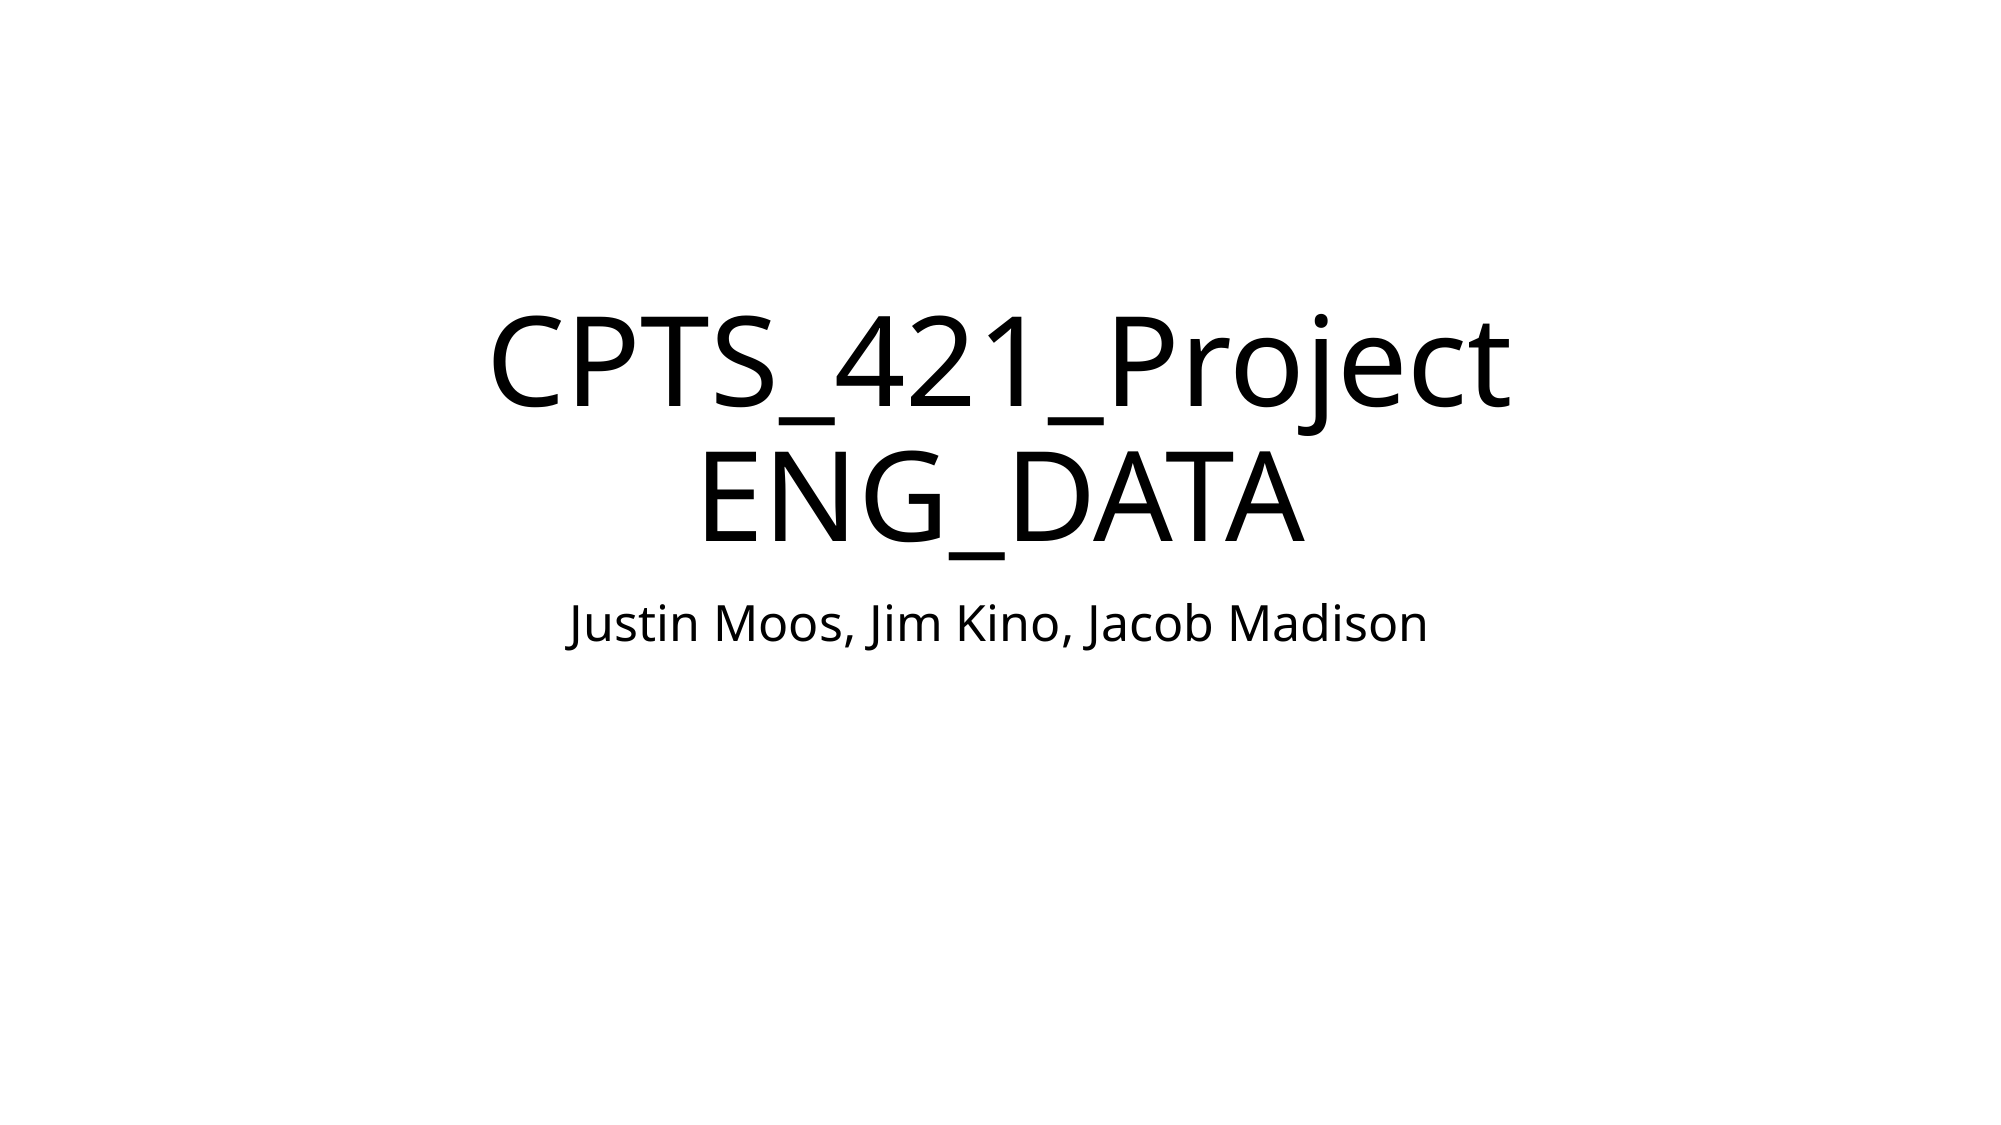

# CPTS_421_Project ENG_DATA
Justin Moos, Jim Kino, Jacob Madison